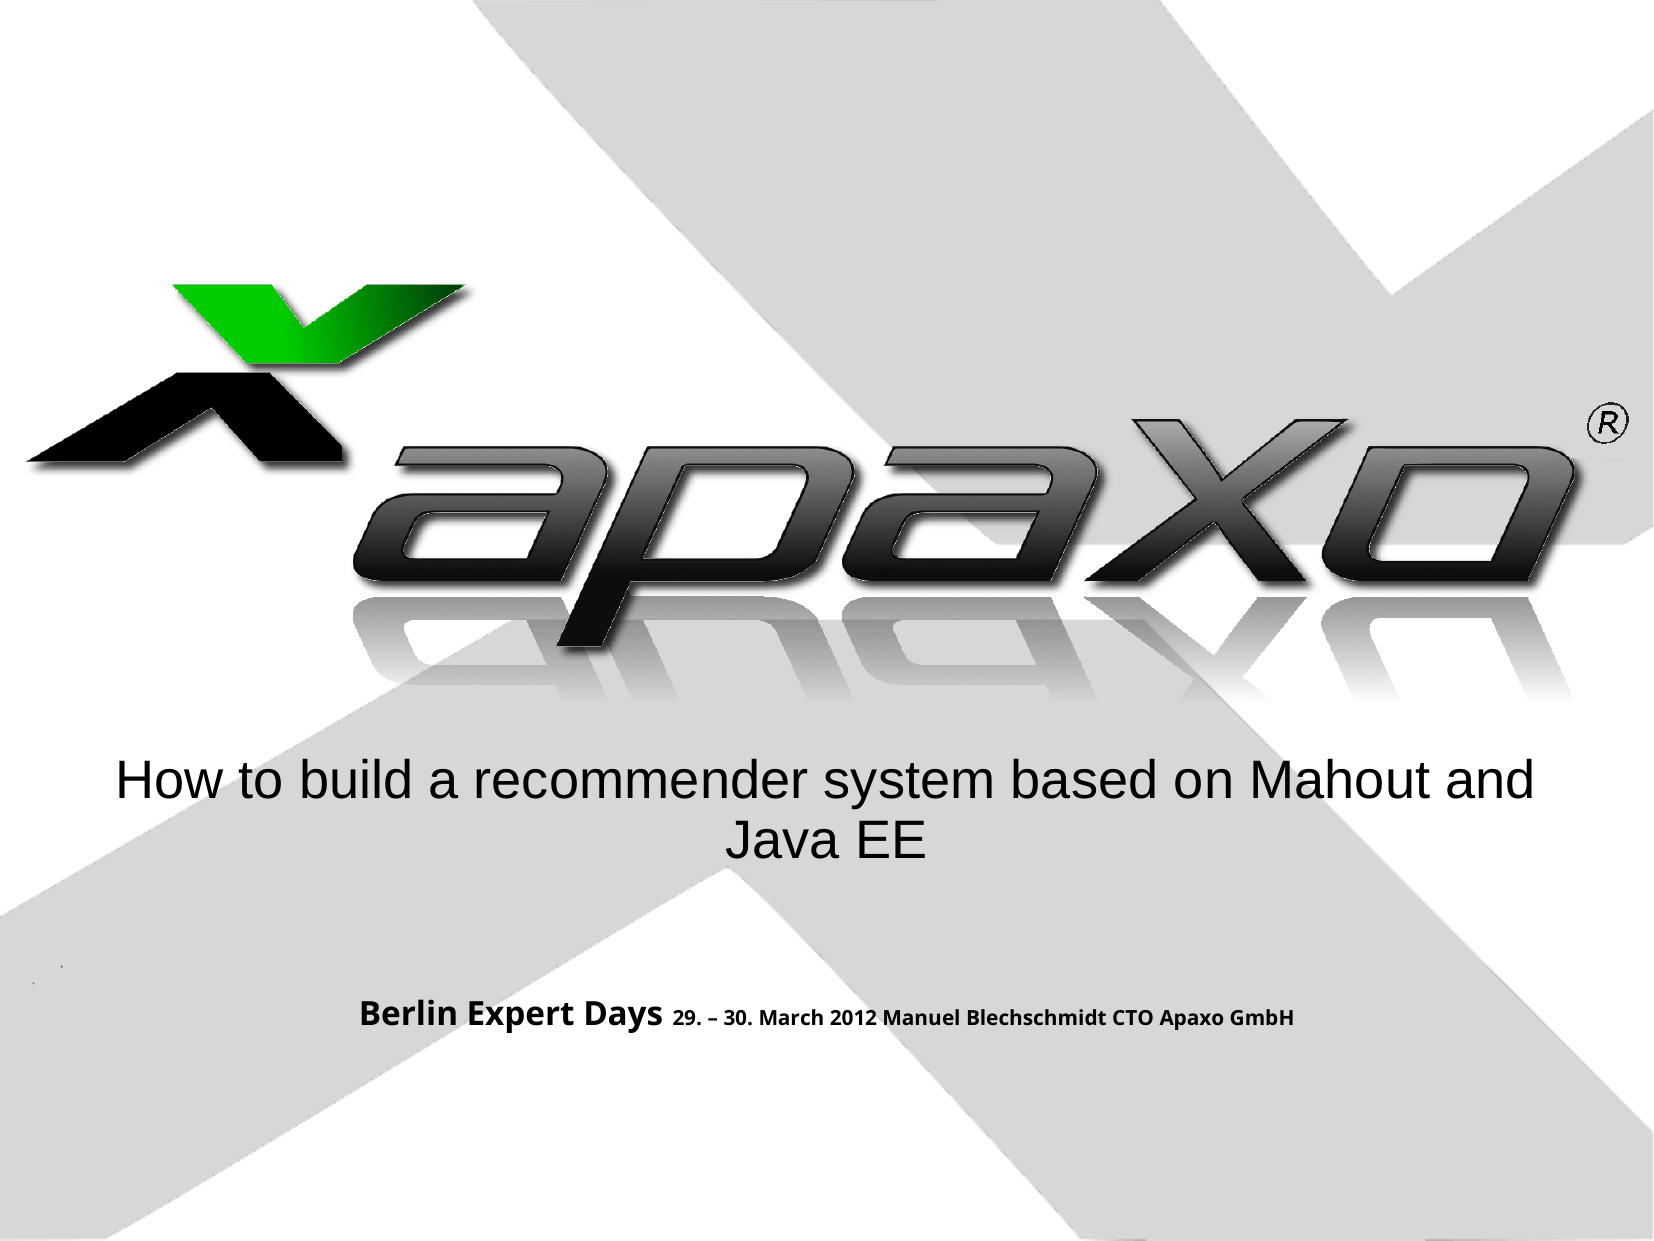

# How to build a recommender system based on Mahout and Java EE
Berlin Expert Days 29. – 30. March 2012 Manuel Blechschmidt CTO Apaxo GmbH